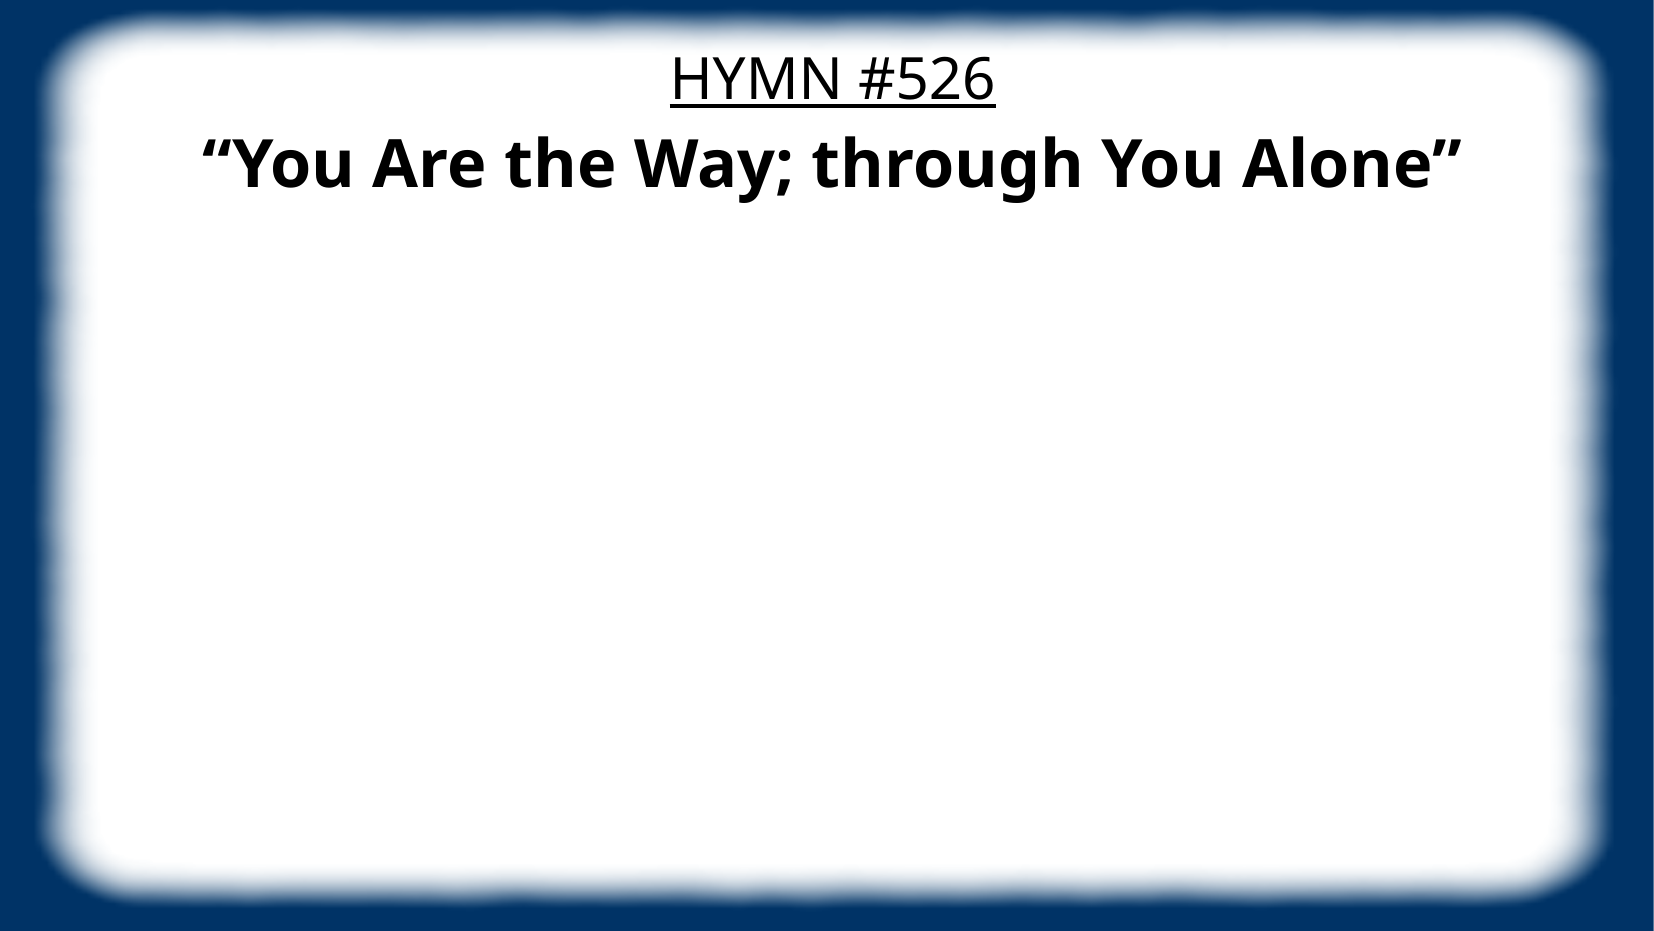

HYMN #526
“You Are the Way; through You Alone”